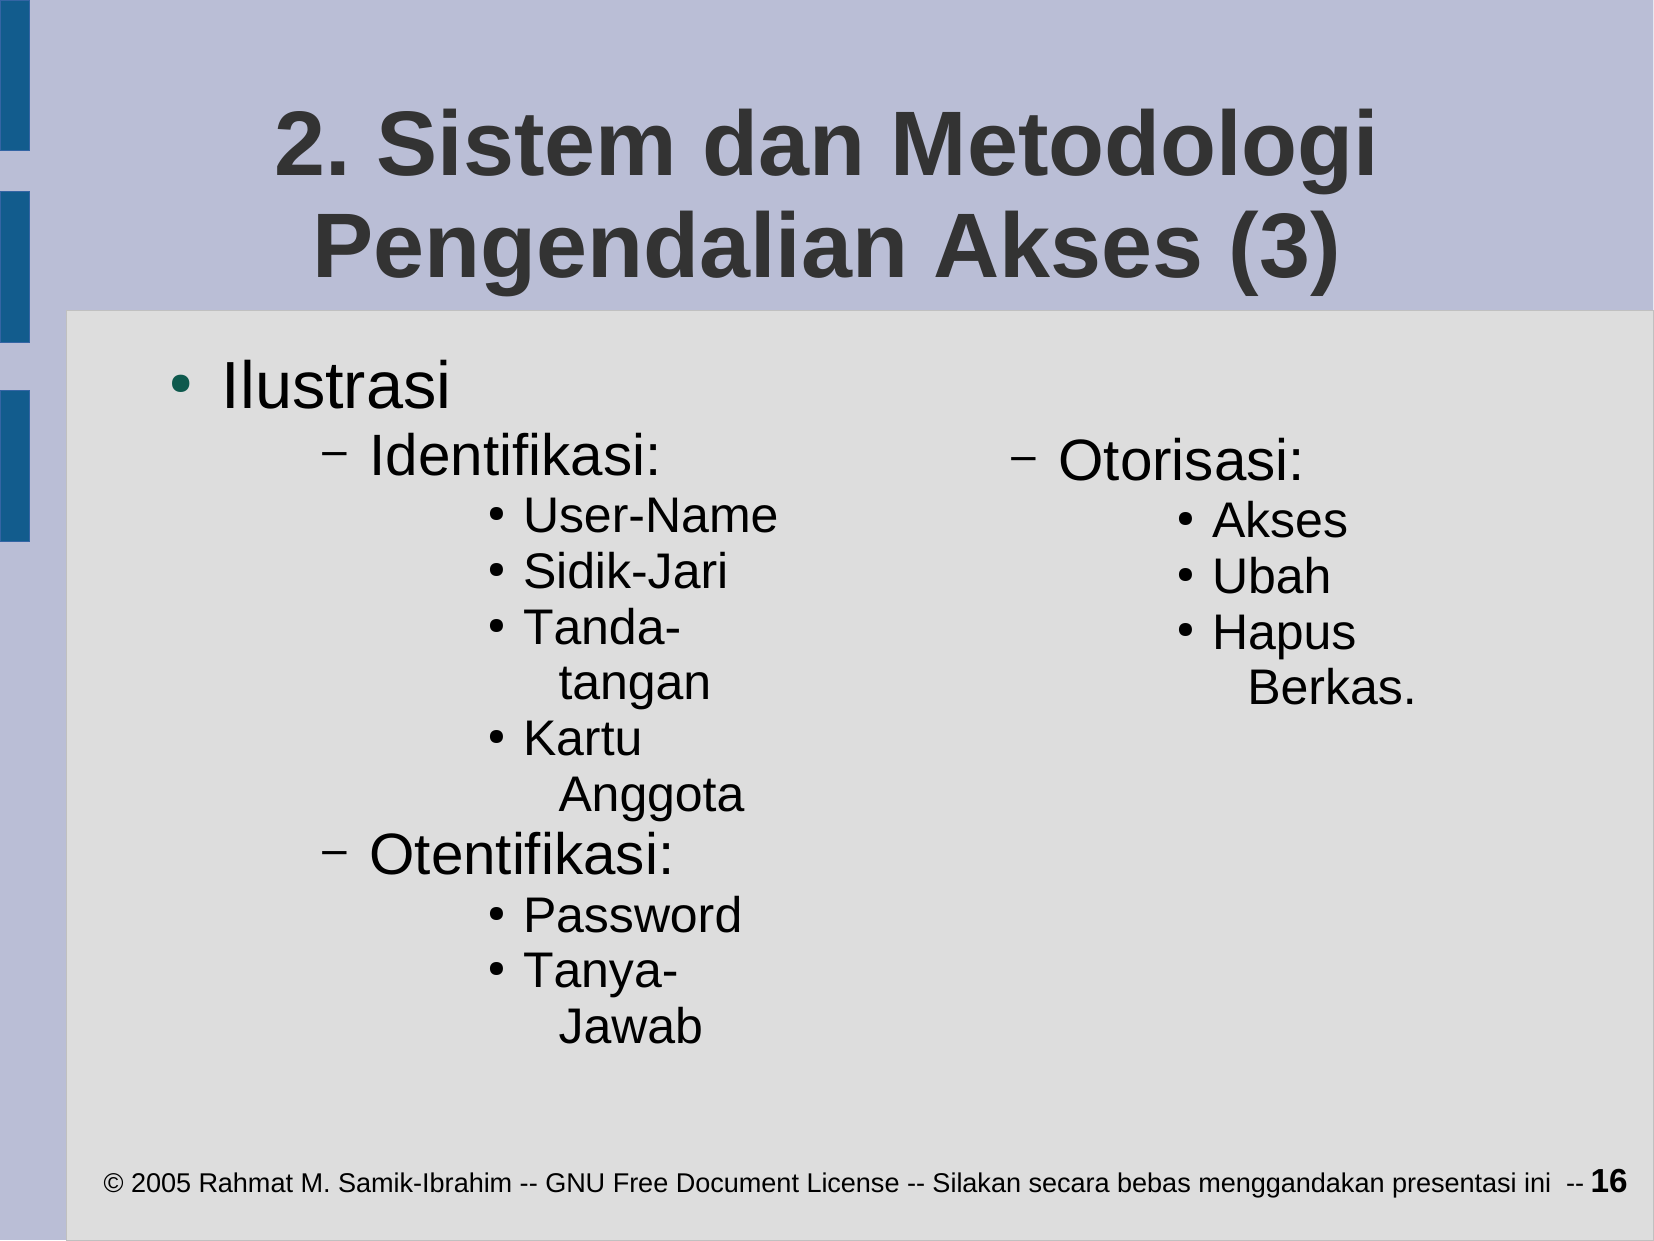

# 2. Sistem dan Metodologi Pengendalian Akses (3)
Ilustrasi
Identifikasi:
User-Name
Sidik-Jari
Tanda-tangan
Kartu Anggota
Otentifikasi:
Password
Tanya-Jawab
Otorisasi:
Akses
Ubah
Hapus Berkas.